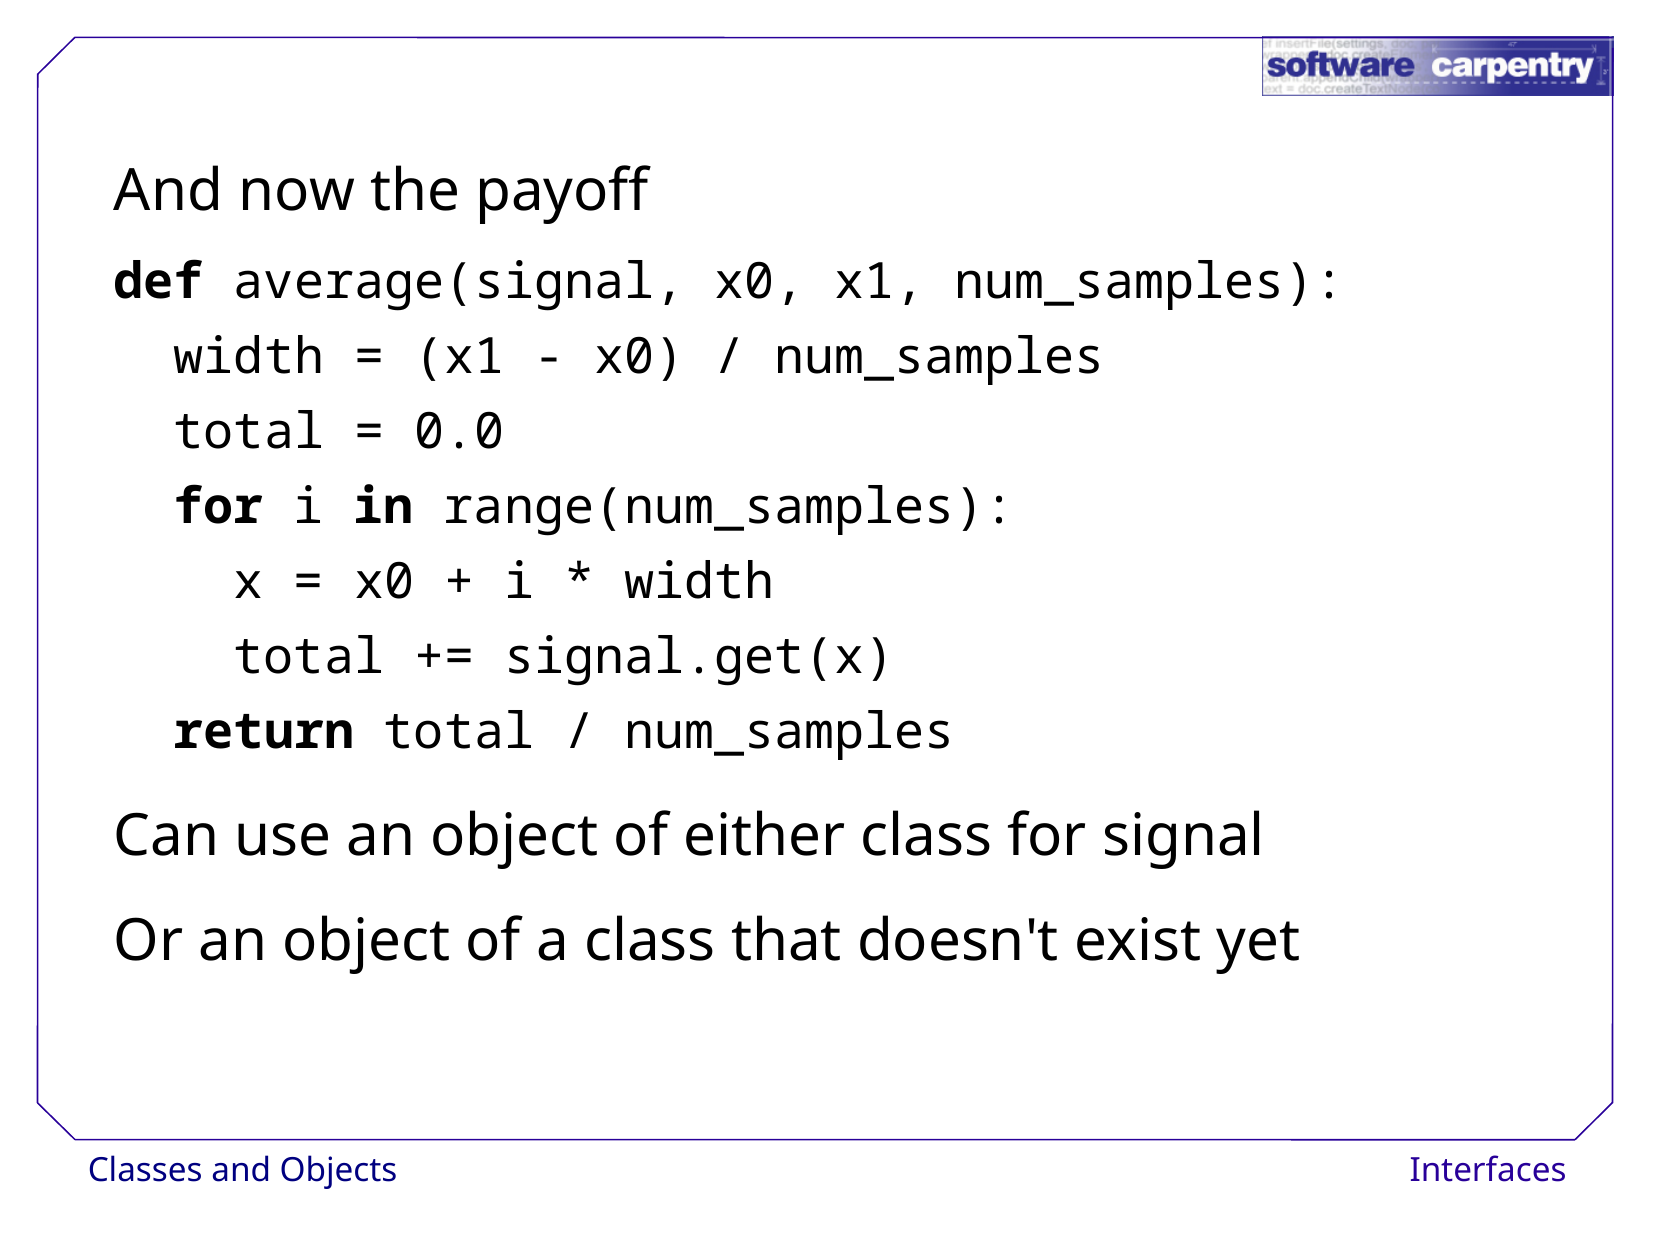

And now the payoff
def average(signal, x0, x1, num_samples):
 width = (x1 - x0) / num_samples
 total = 0.0
 for i in range(num_samples):
 x = x0 + i * width
 total += signal.get(x)
 return total / num_samples
Can use an object of either class for signal
Or an object of a class that doesn't exist yet